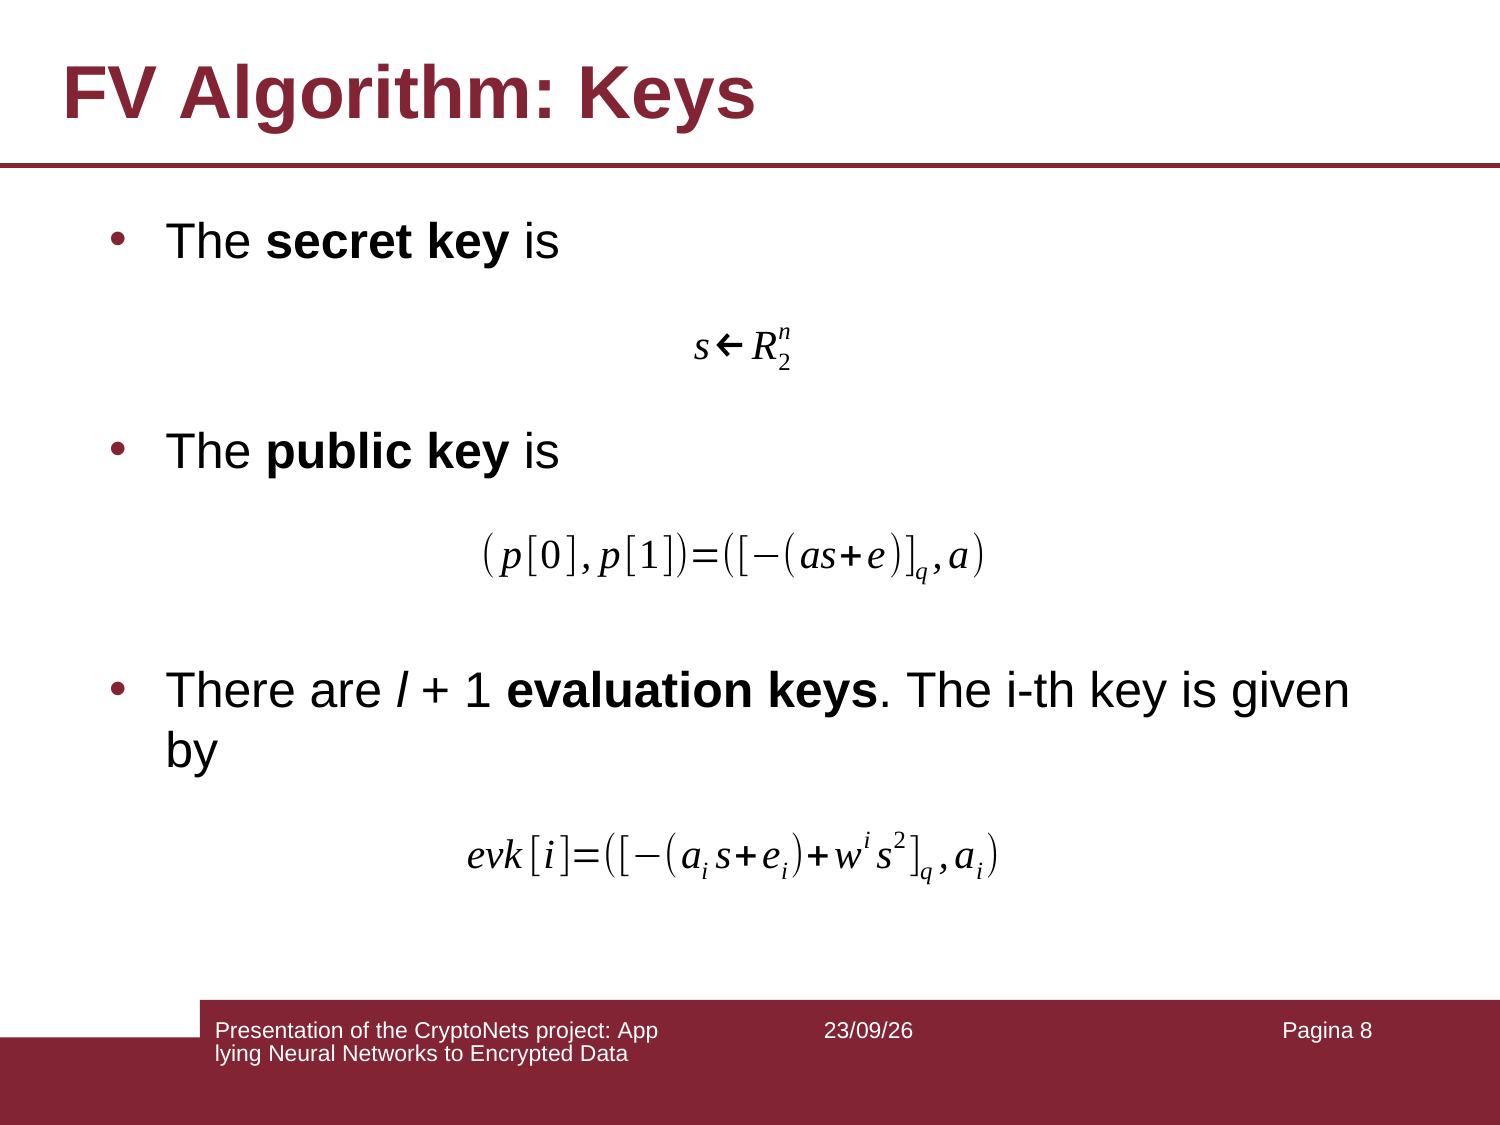

# FV Algorithm: Keys
The secret key is
The public key is
There are l + 1 evaluation keys. The i-th key is given by
Presentation of the CryptoNets project: Applying Neural Networks to Encrypted Data
3/10/19
8